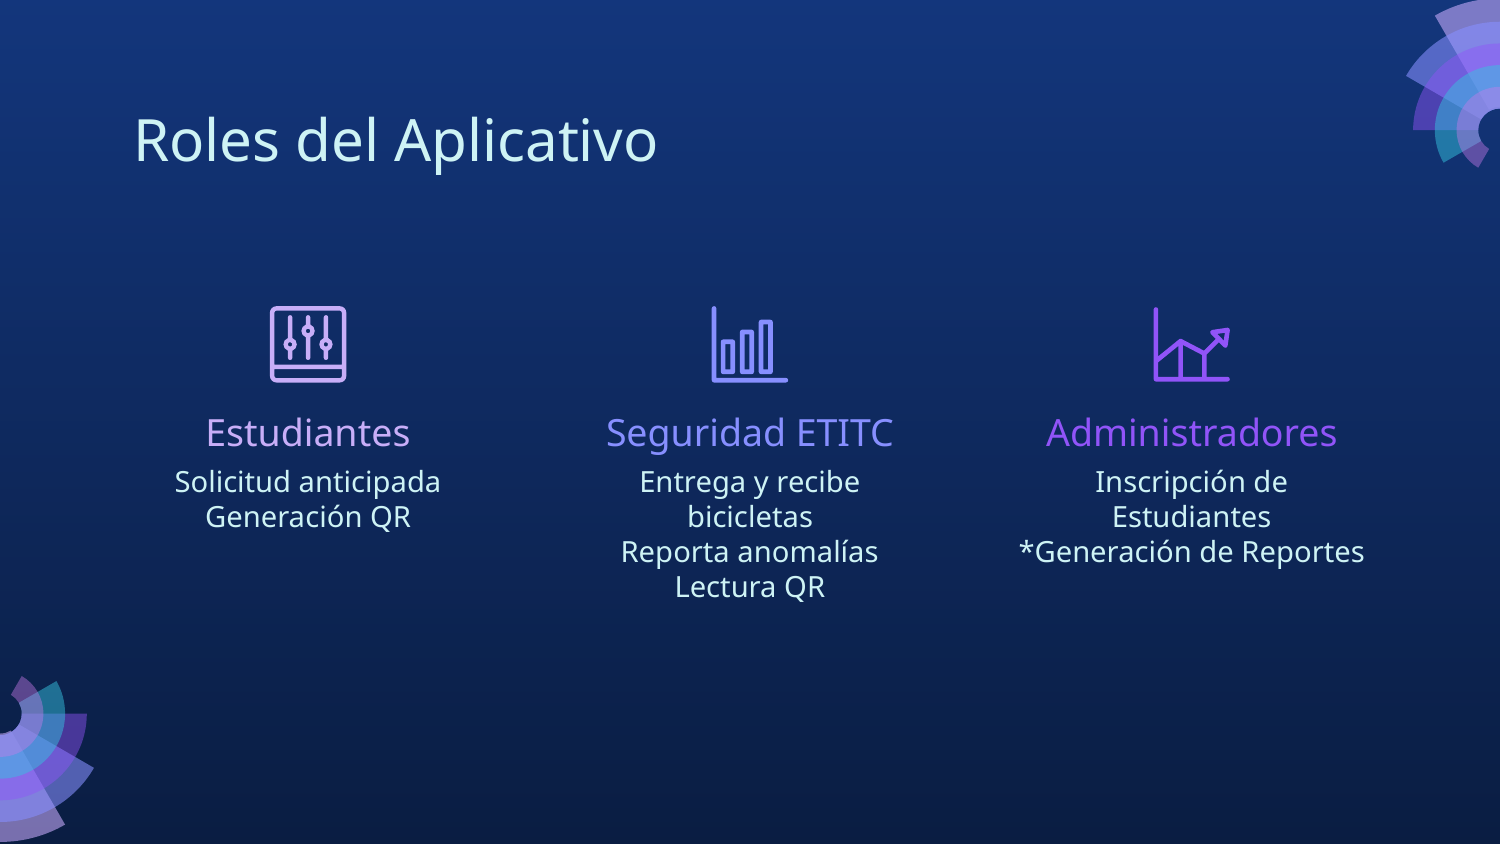

# Roles del Aplicativo
Estudiantes
Seguridad ETITC
Administradores
Solicitud anticipada
Generación QR
Entrega y recibe bicicletas
Reporta anomalías
Lectura QR
Inscripción de Estudiantes
*Generación de Reportes